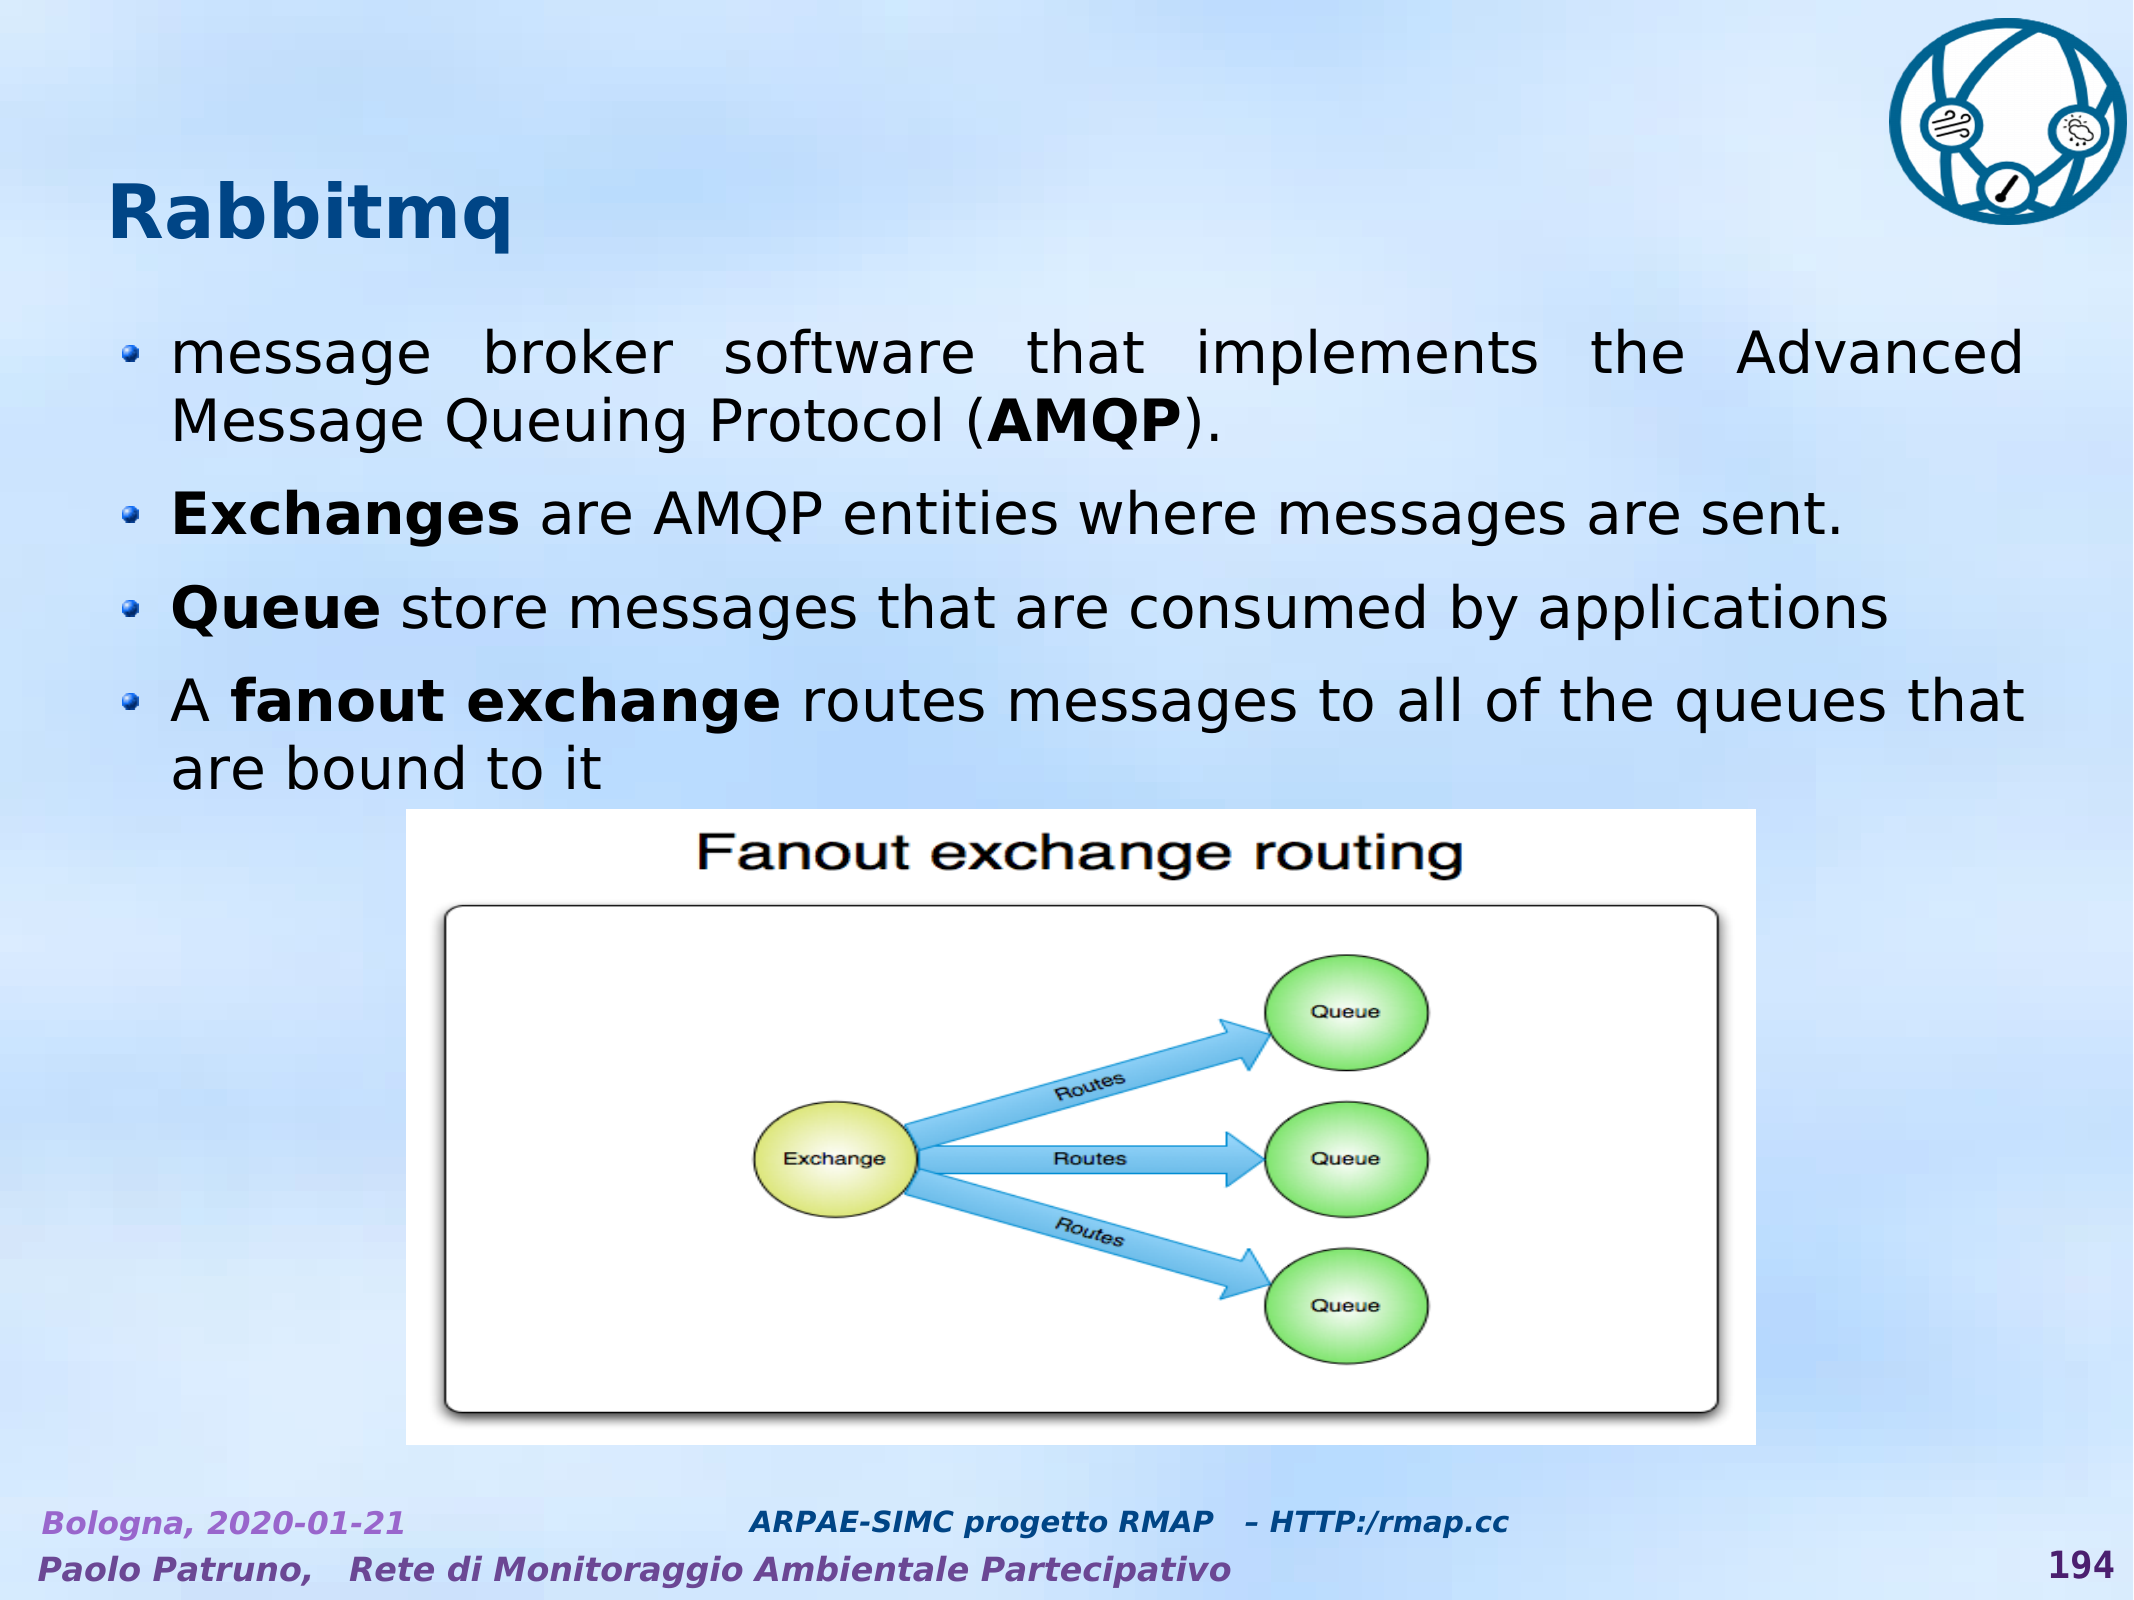

# Rabbitmq
message broker software that implements the Advanced Message Queuing Protocol (AMQP).
Exchanges are AMQP entities where messages are sent.
Queue store messages that are consumed by applications
A fanout exchange routes messages to all of the queues that are bound to it